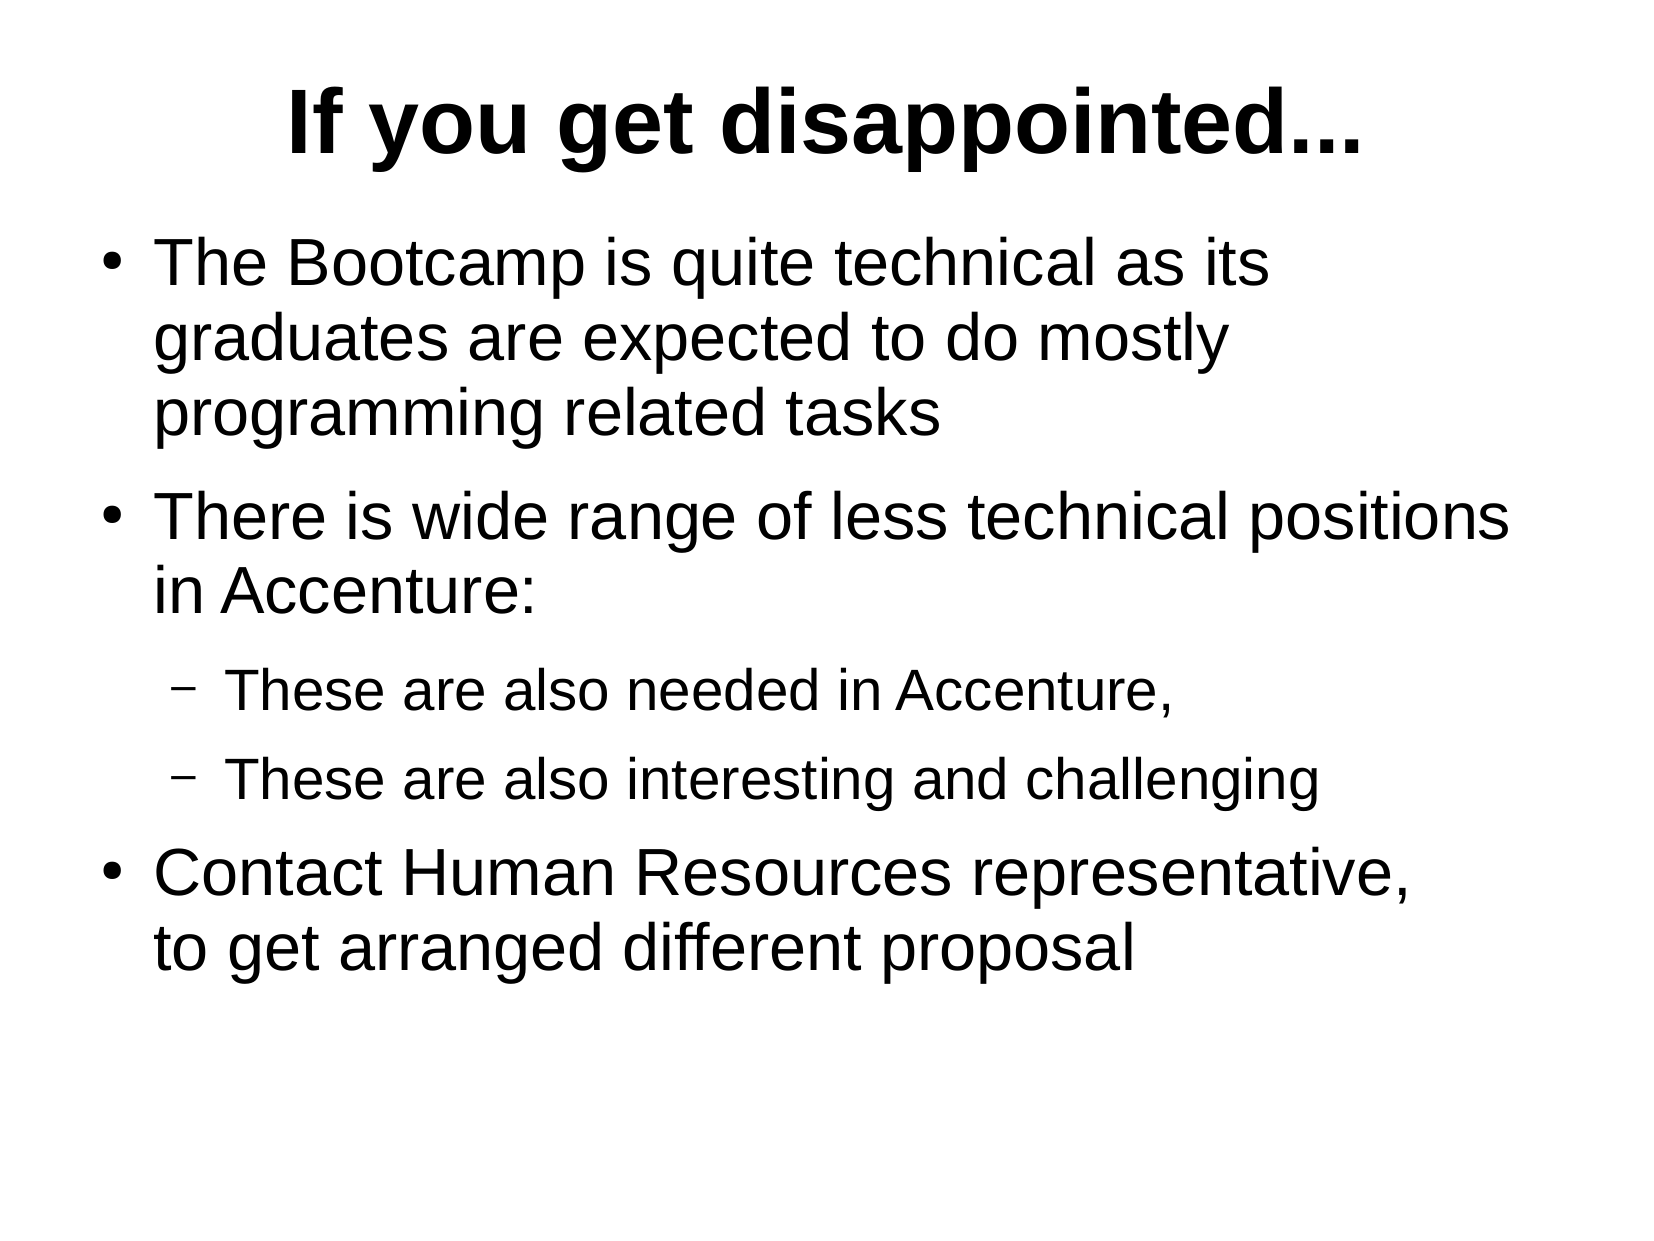

# If you get disappointed...
The Bootcamp is quite technical as its graduates are expected to do mostly programming related tasks
There is wide range of less technical positions in Accenture:
These are also needed in Accenture,
These are also interesting and challenging
Contact Human Resources representative,
to get arranged different proposal